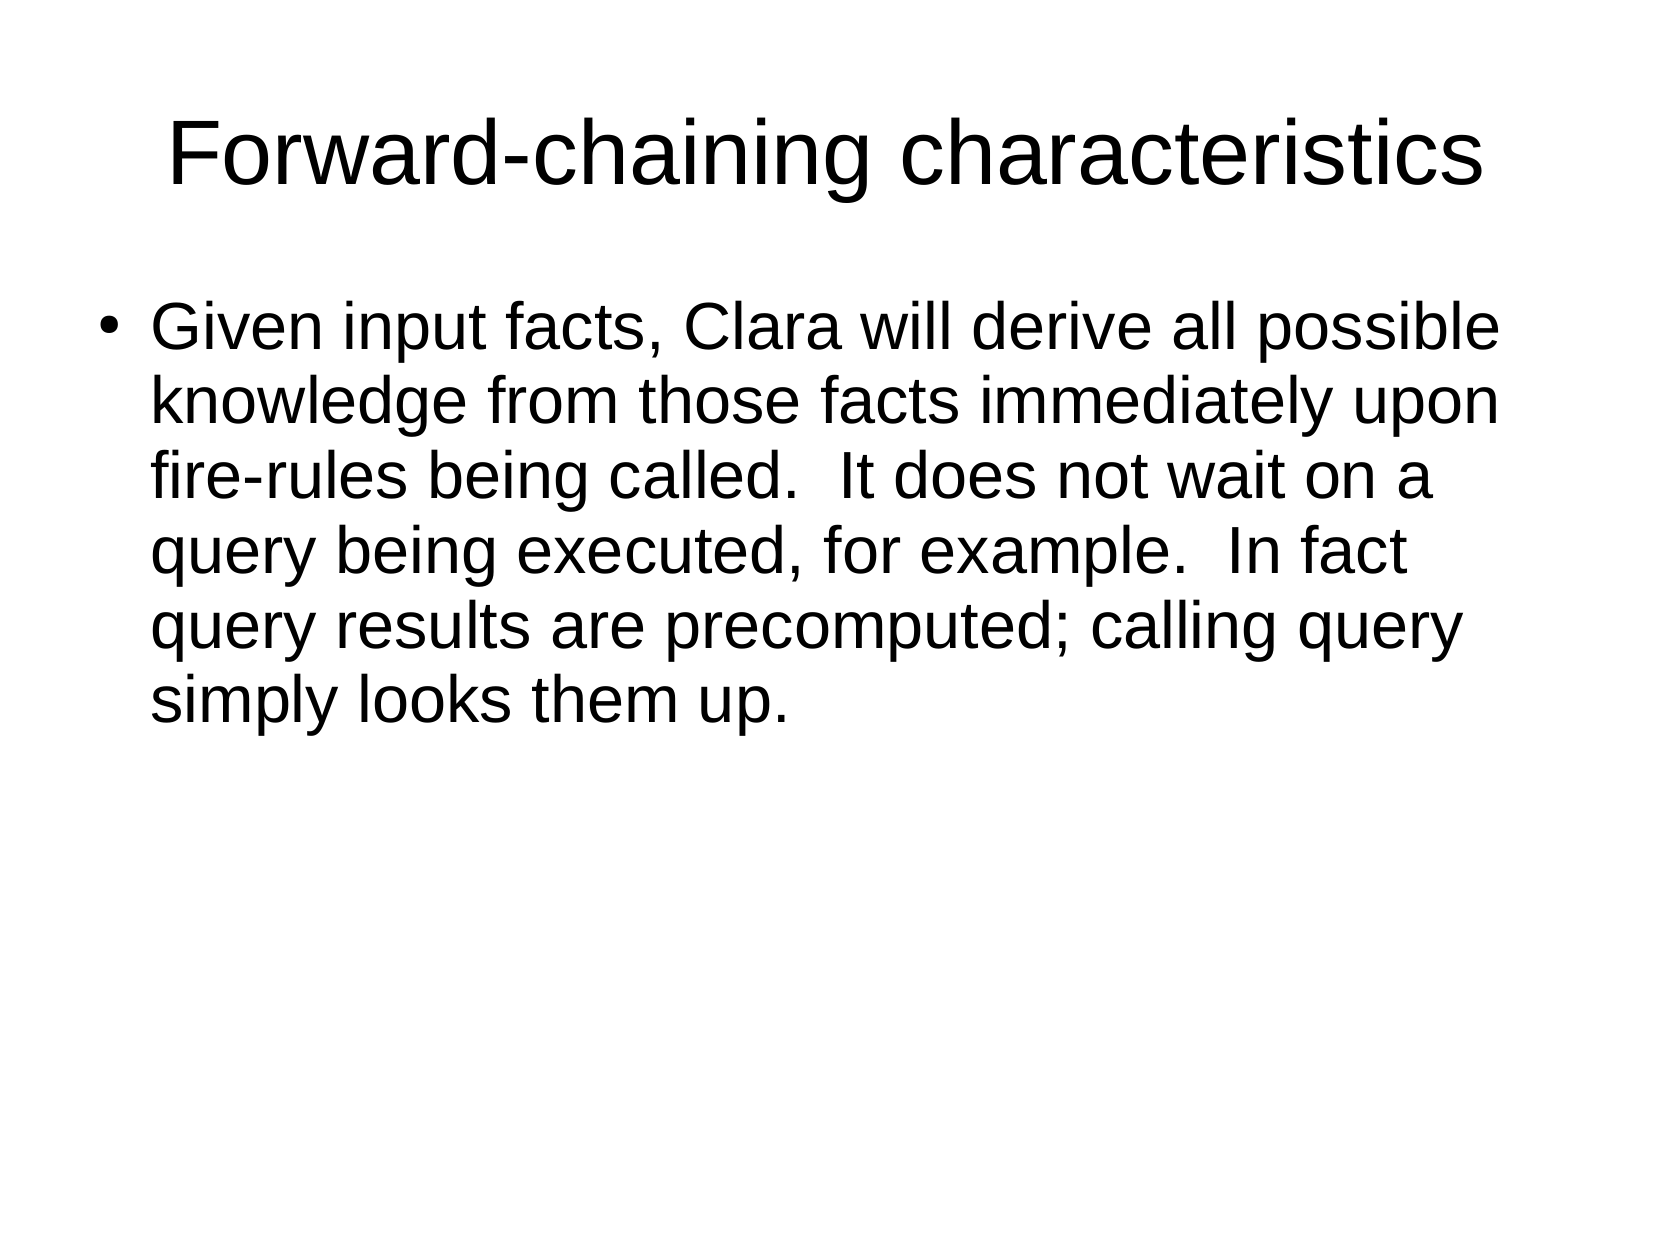

# Forward-chaining characteristics
Given input facts, Clara will derive all possible knowledge from those facts immediately upon fire-rules being called. It does not wait on a query being executed, for example. In fact query results are precomputed; calling query simply looks them up.